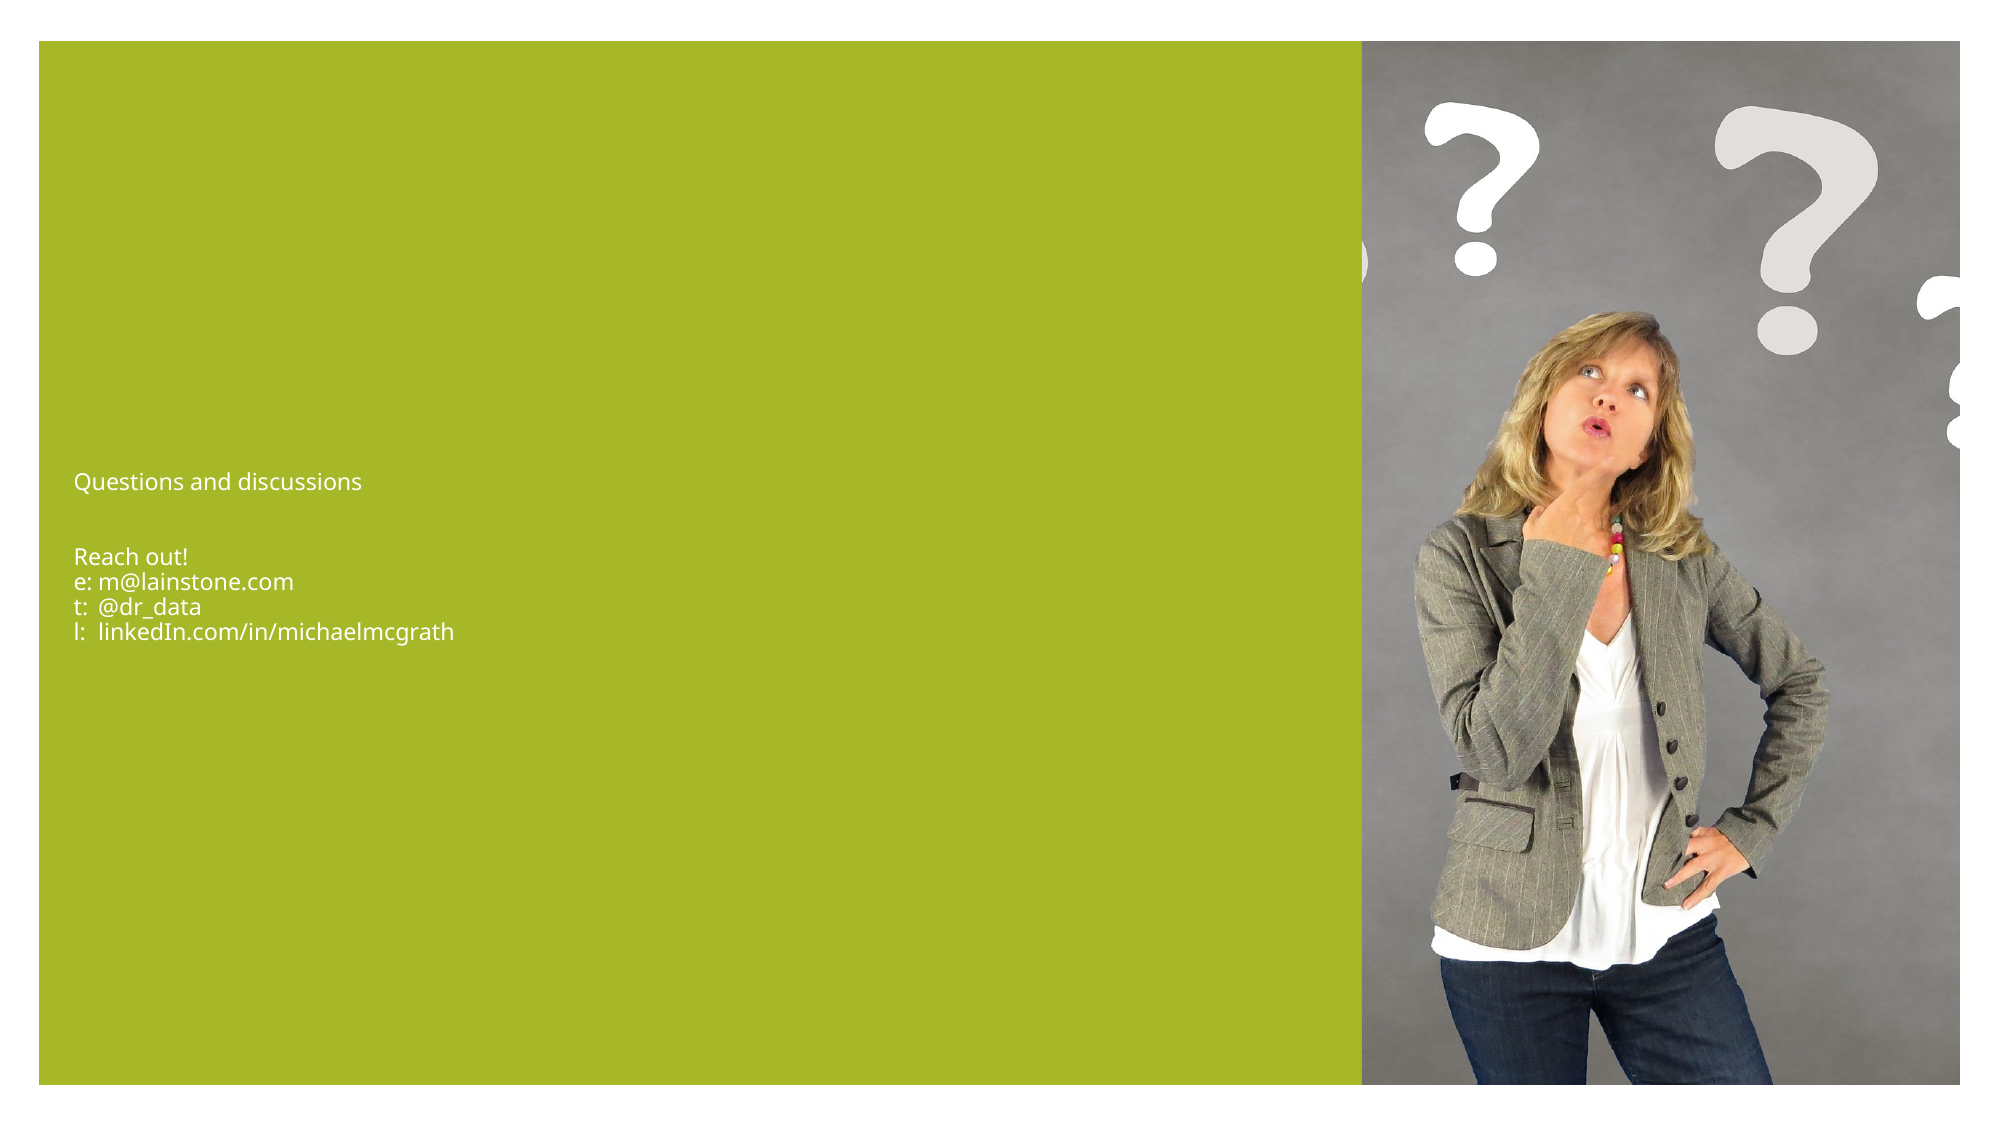

# Questions and discussions Reach out! e:	m@lainstone.com t: 	@dr_data l:	linkedIn.com/in/michaelmcgrath